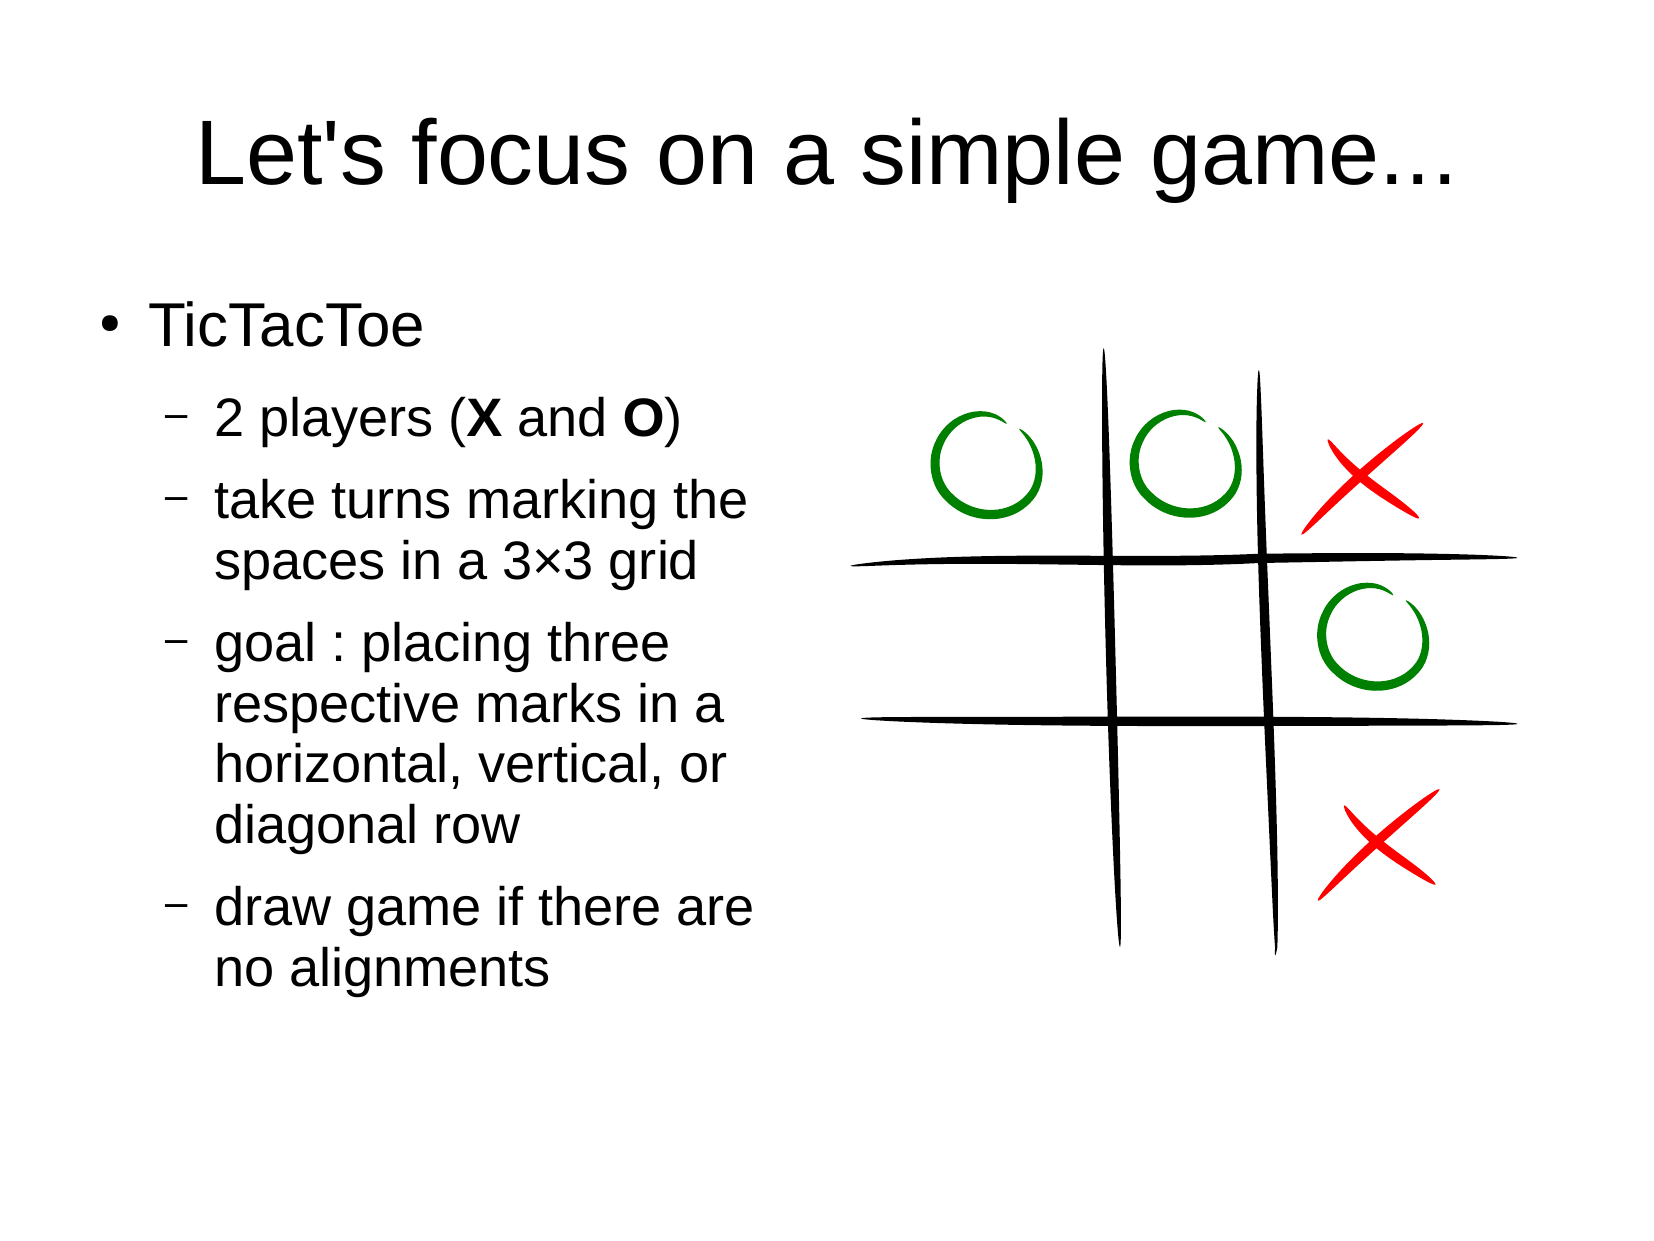

# Let's focus on a simple game...
TicTacToe
2 players (X and O)
take turns marking the spaces in a 3×3 grid
goal : placing three respective marks in a horizontal, vertical, or diagonal row
draw game if there are no alignments